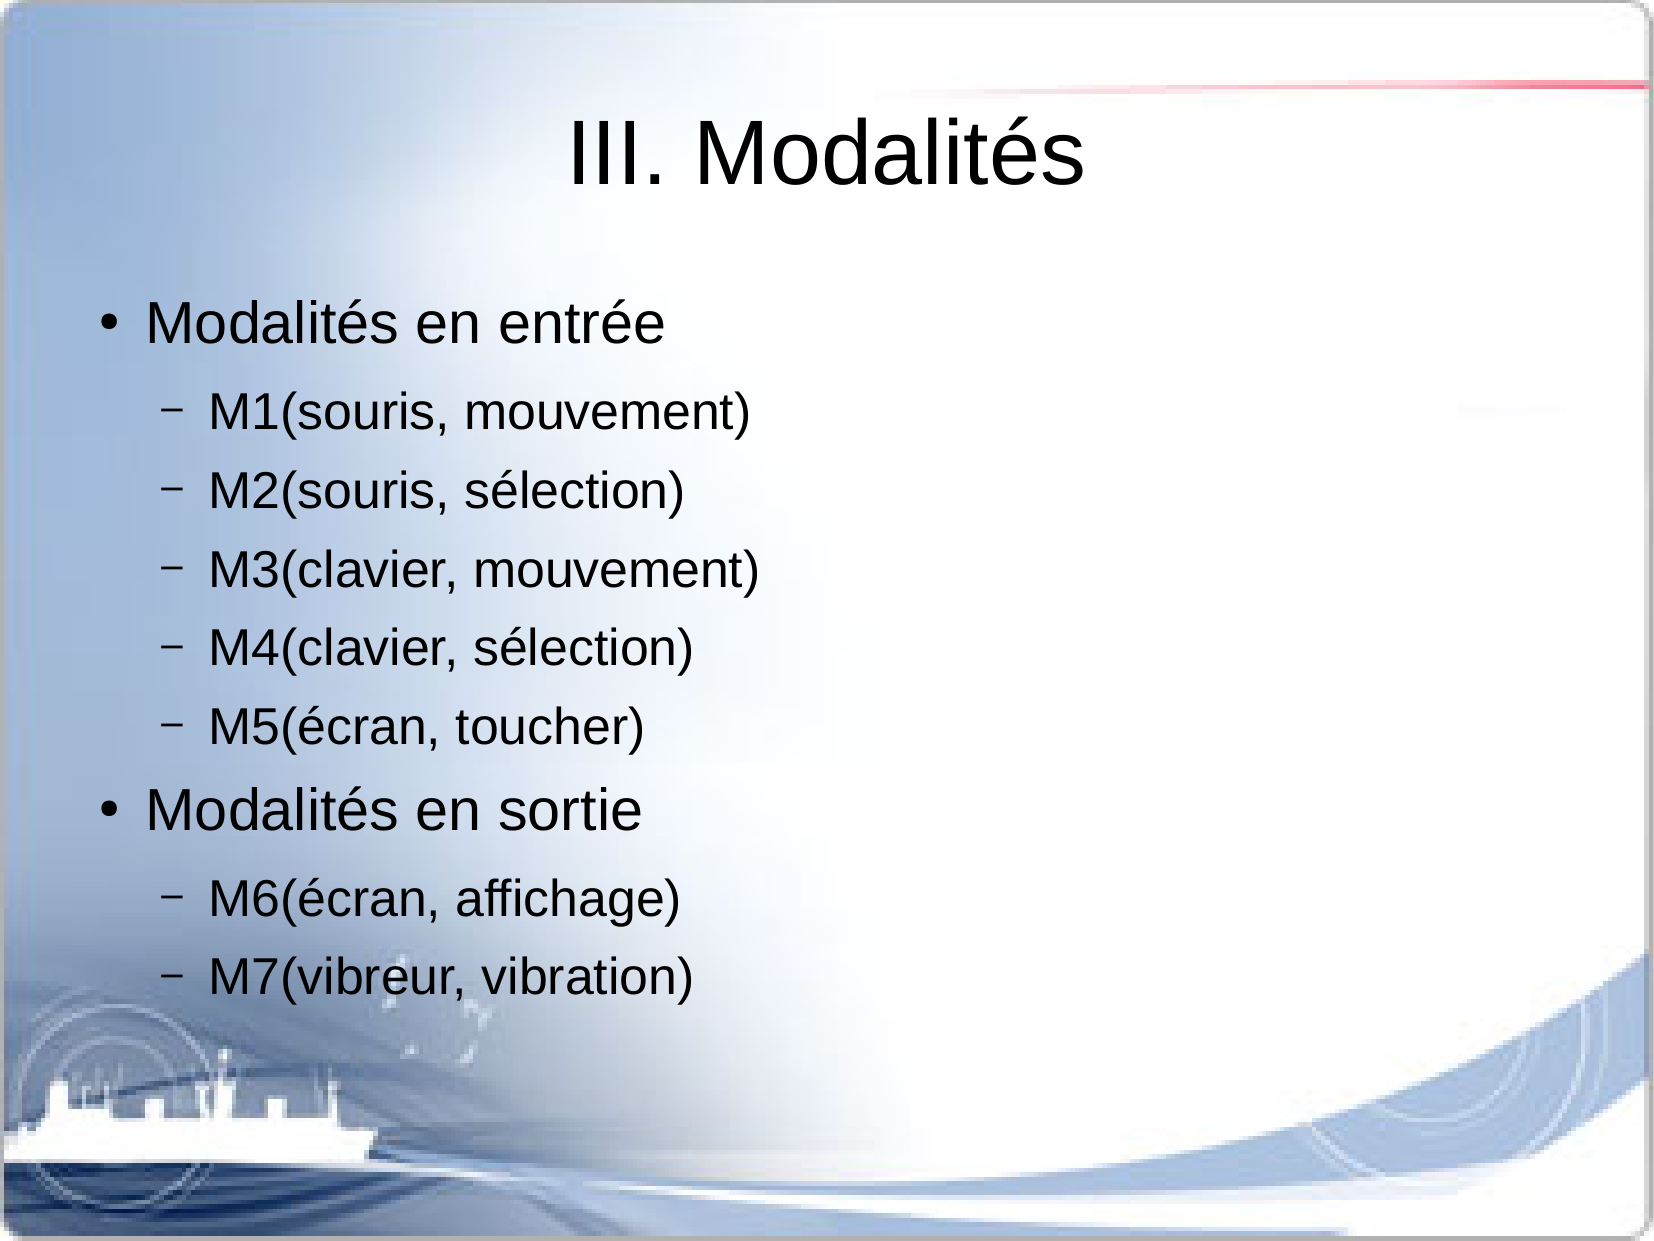

# III. Modalités
Modalités en entrée
M1(souris, mouvement)
M2(souris, sélection)
M3(clavier, mouvement)
M4(clavier, sélection)
M5(écran, toucher)
Modalités en sortie
M6(écran, affichage)
M7(vibreur, vibration)